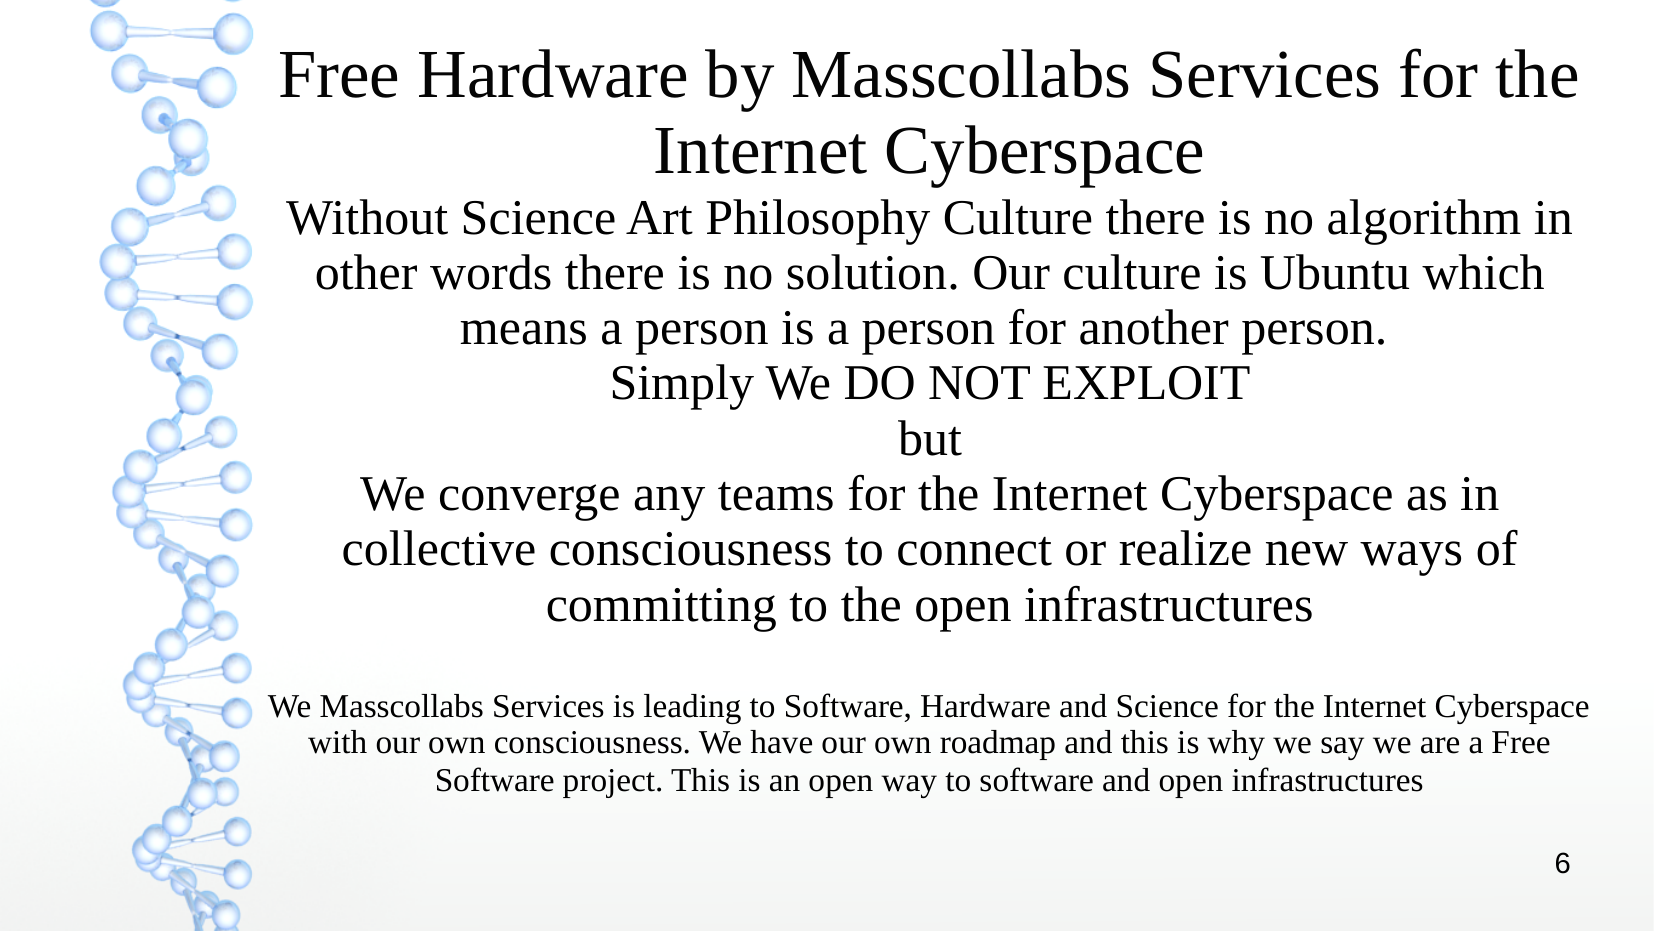

# Free Hardware by Masscollabs Services for the Internet Cyberspace
Without Science Art Philosophy Culture there is no algorithm in other words there is no solution. Our culture is Ubuntu which means a person is a person for another person.
Simply We DO NOT EXPLOIT
but
We converge any teams for the Internet Cyberspace as in collective consciousness to connect or realize new ways of committing to the open infrastructures
We Masscollabs Services is leading to Software, Hardware and Science for the Internet Cyberspace with our own consciousness. We have our own roadmap and this is why we say we are a Free Software project. This is an open way to software and open infrastructures
6